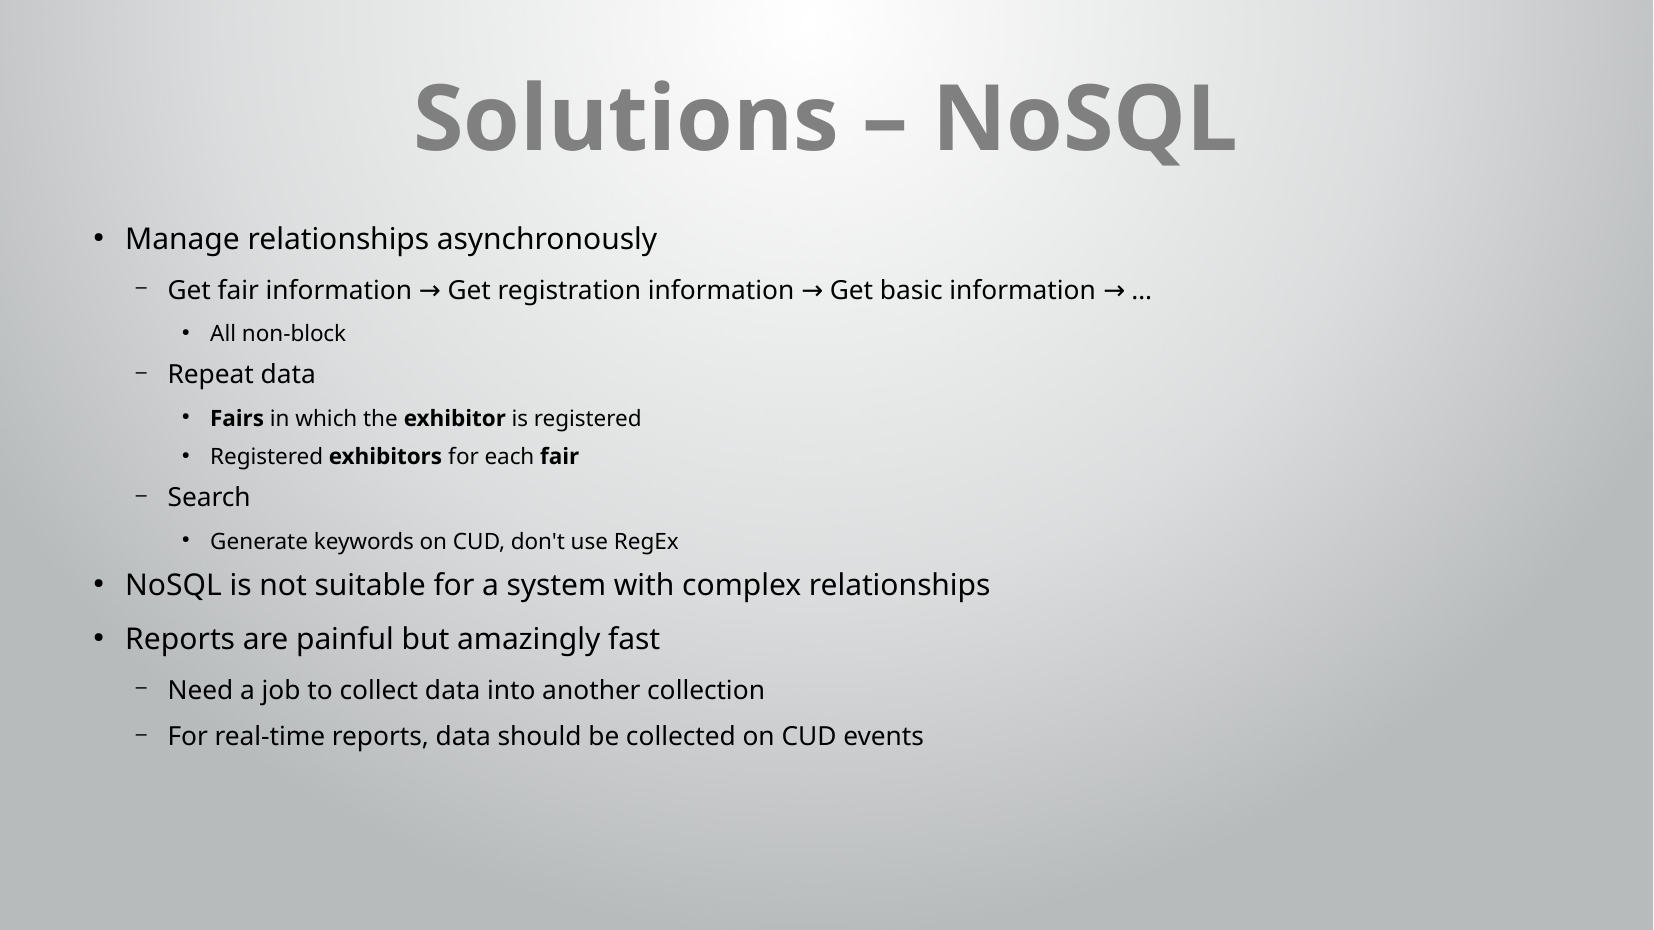

# Solutions – NoSQL
Manage relationships asynchronously
Get fair information → Get registration information → Get basic information → …
All non-block
Repeat data
Fairs in which the exhibitor is registered
Registered exhibitors for each fair
Search
Generate keywords on CUD, don't use RegEx
NoSQL is not suitable for a system with complex relationships
Reports are painful but amazingly fast
Need a job to collect data into another collection
For real-time reports, data should be collected on CUD events